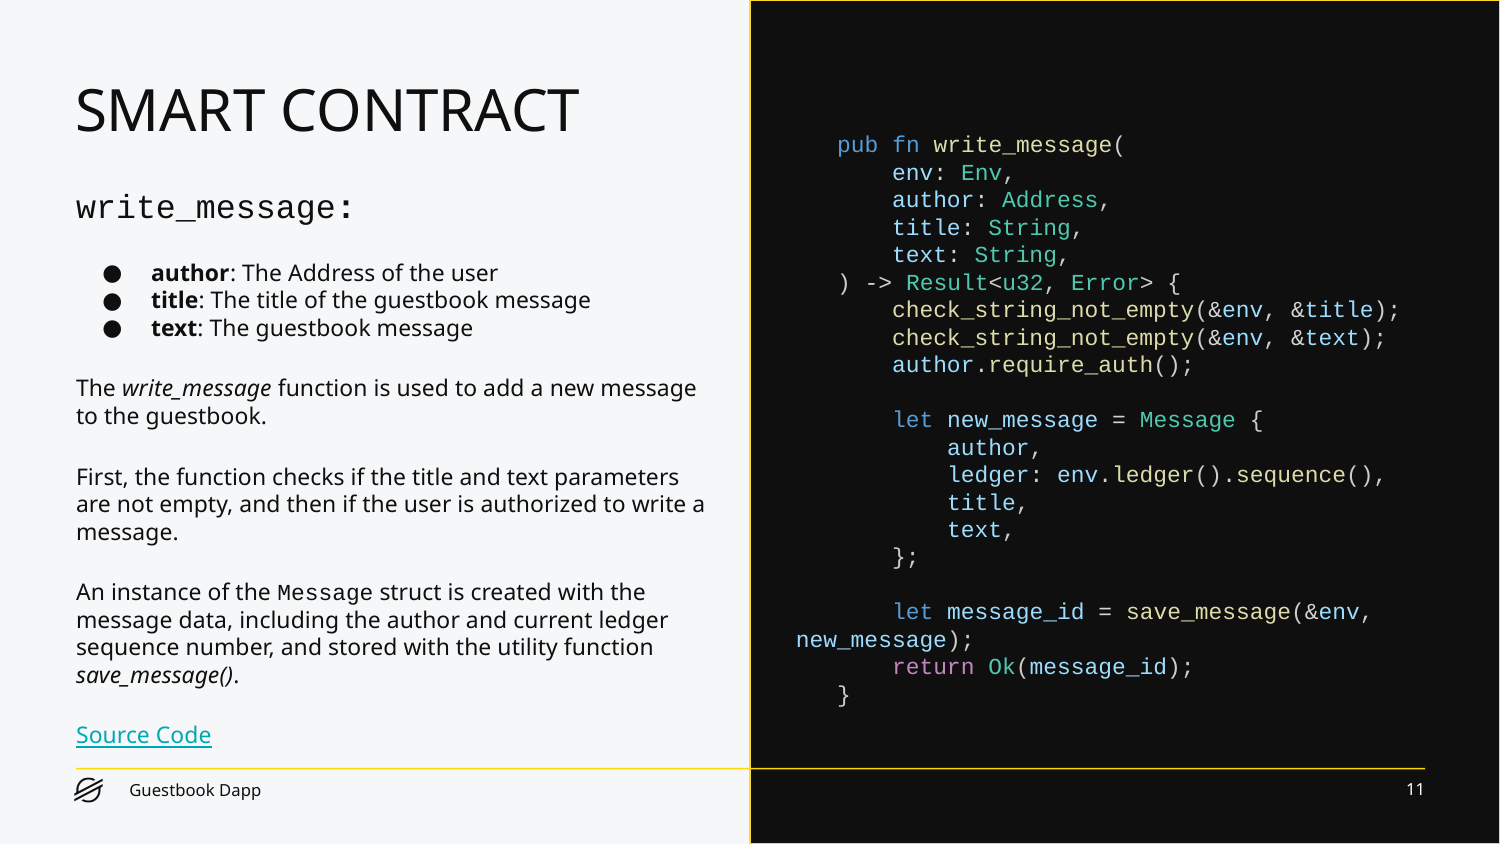

# SMART CONTRACT
 pub fn write_message(
 env: Env,
 author: Address,
 title: String,
 text: String,
 ) -> Result<u32, Error> {
 check_string_not_empty(&env, &title);
 check_string_not_empty(&env, &text);
 author.require_auth();
 let new_message = Message {
 author,
 ledger: env.ledger().sequence(),
 title,
 text,
 };
 let message_id = save_message(&env, new_message);
 return Ok(message_id);
 }
write_message:
author: The Address of the user
title: The title of the guestbook message
text: The guestbook message
The write_message function is used to add a new message to the guestbook.
First, the function checks if the title and text parameters are not empty, and then if the user is authorized to write a message.
An instance of the Message struct is created with the message data, including the author and current ledger sequence number, and stored with the utility function save_message().
Source Code
Guestbook Dapp